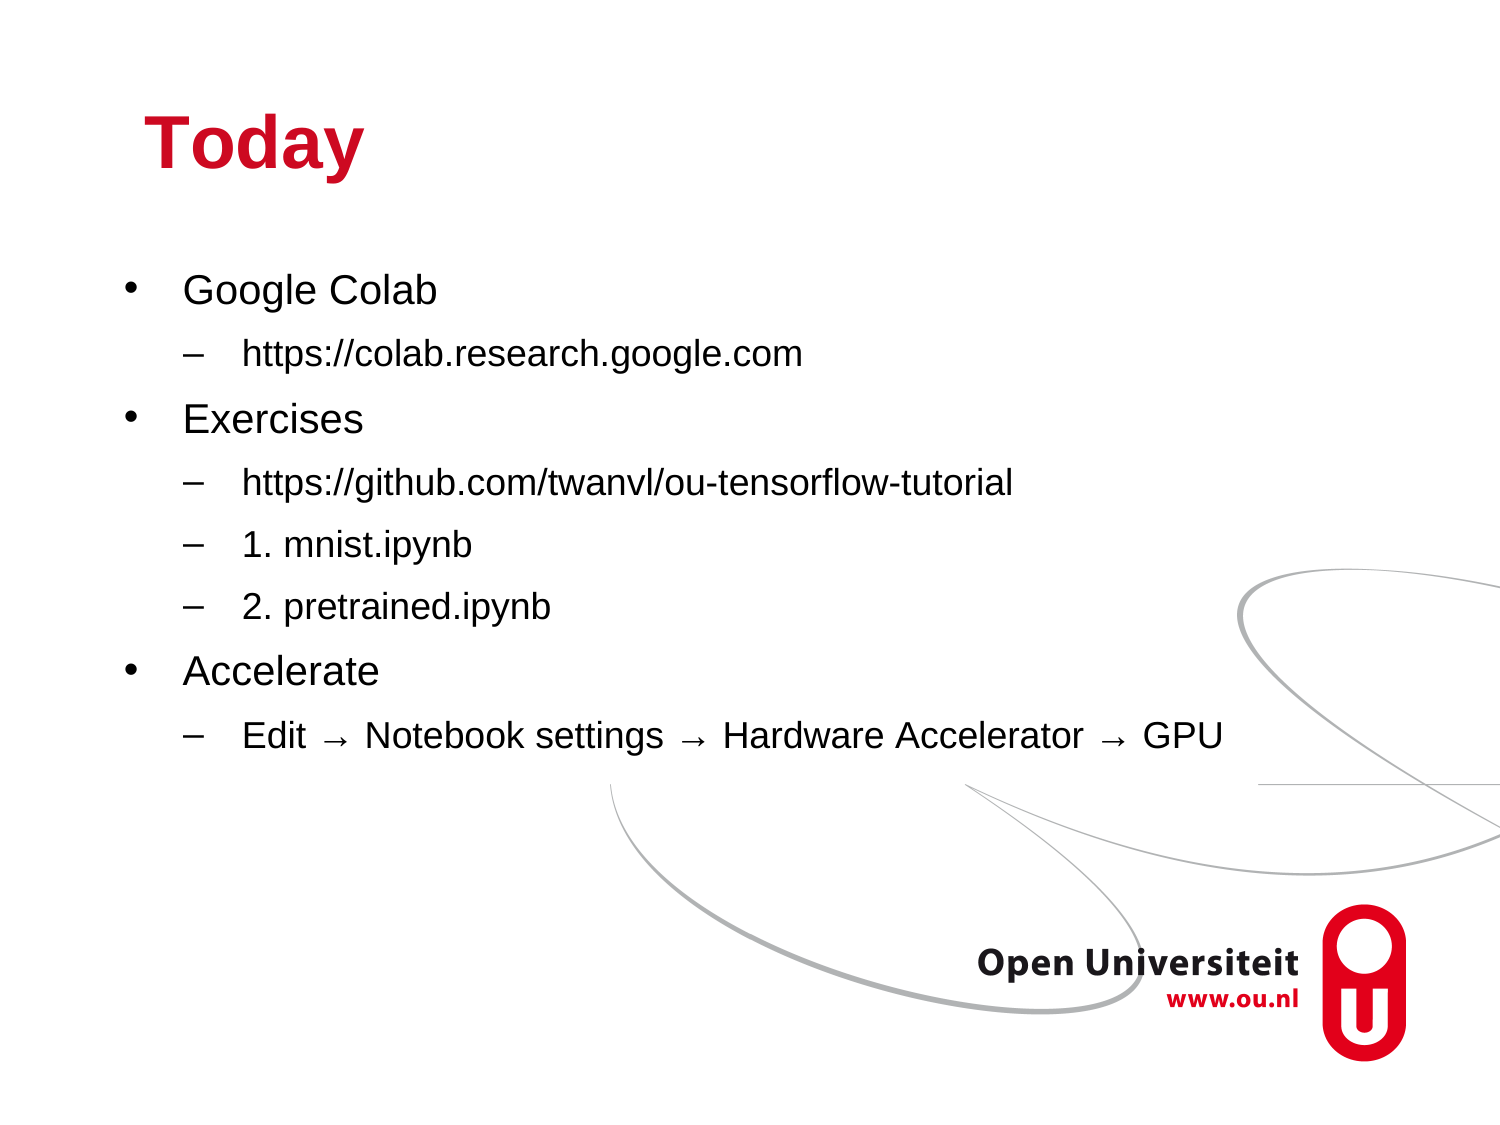

# Today
Google Colab
https://colab.research.google.com
Exercises
https://github.com/twanvl/ou-tensorflow-tutorial
1. mnist.ipynb
2. pretrained.ipynb
Accelerate
Edit → Notebook settings → Hardware Accelerator → GPU